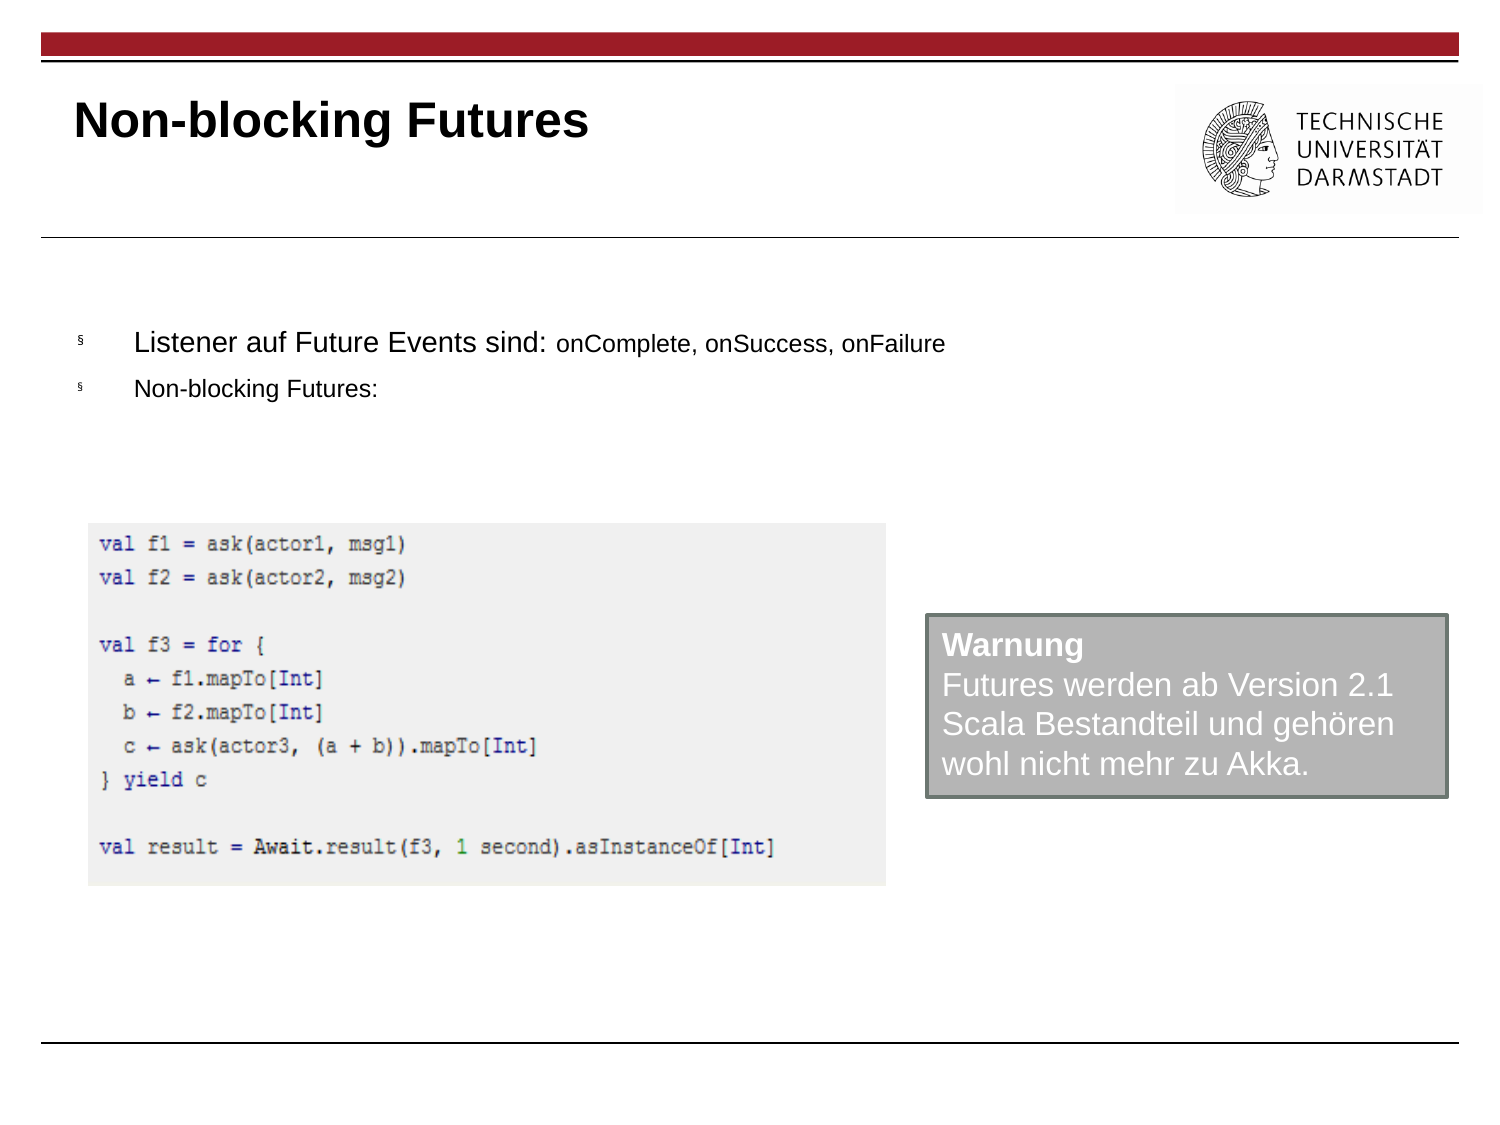

# Non-blocking Futures
Listener auf Future Events sind: onComplete, onSuccess, onFailure
Non-blocking Futures:
Warnung
Futures werden ab Version 2.1 Scala Bestandteil und gehören wohl nicht mehr zu Akka.